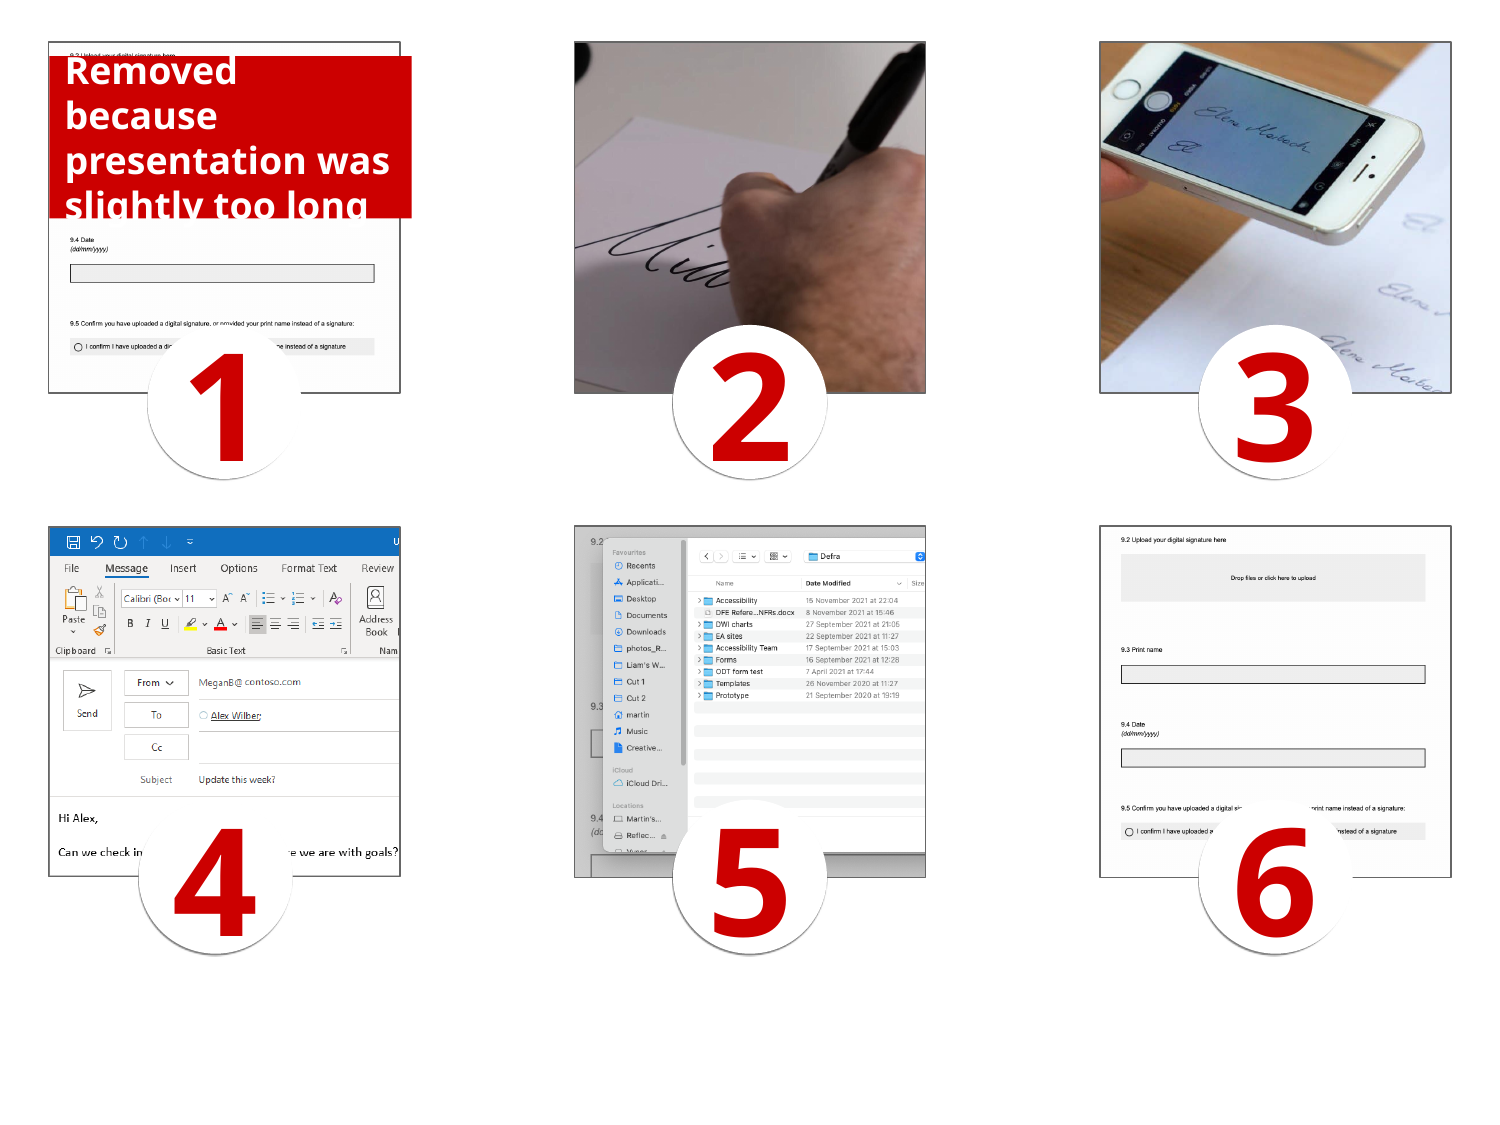

Removed because presentation was slightly too long
1
2
3
4
5
6